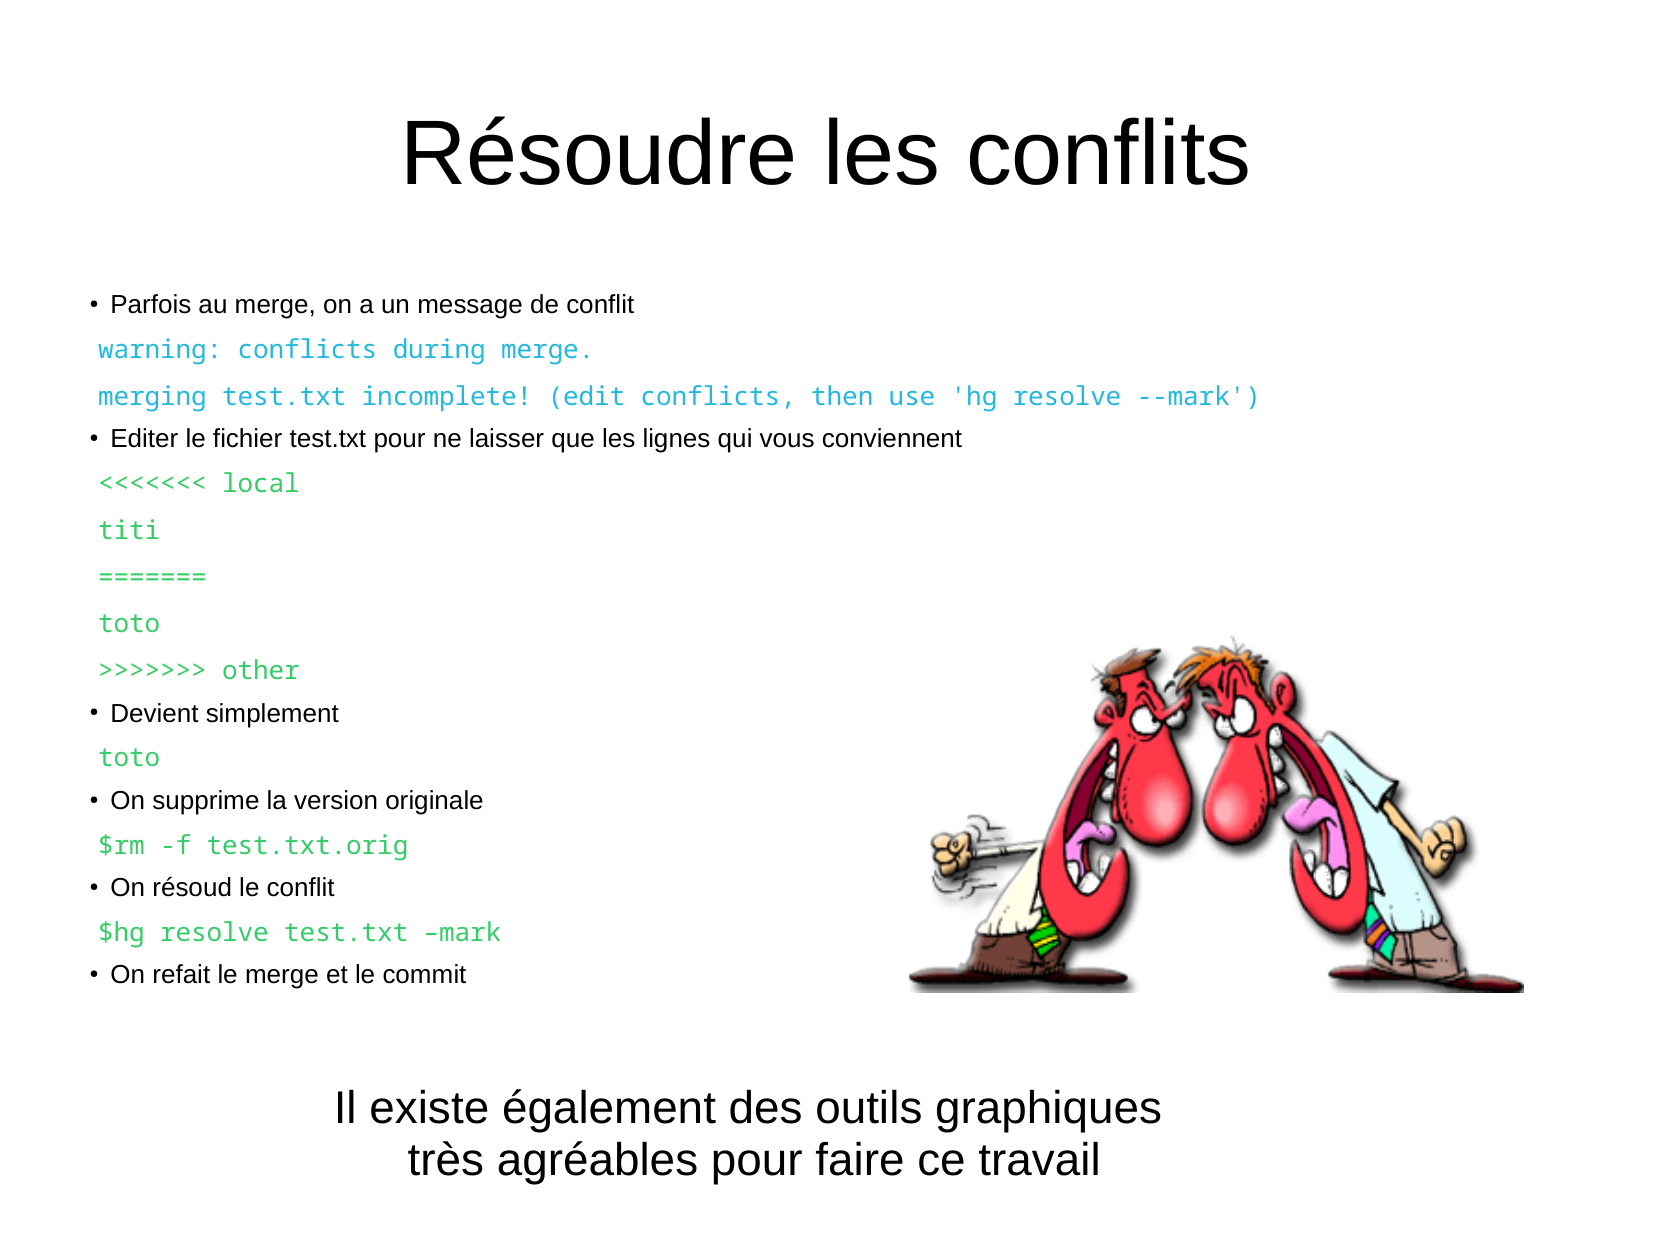

# Résoudre les conflits
Parfois au merge, on a un message de conflit
 warning: conflicts during merge.
 merging test.txt incomplete! (edit conflicts, then use 'hg resolve --mark')
Editer le fichier test.txt pour ne laisser que les lignes qui vous conviennent
 <<<<<<< local
 titi
 =======
 toto
 >>>>>>> other
Devient simplement
 toto
On supprime la version originale
 $rm -f test.txt.orig
On résoud le conflit
 $hg resolve test.txt –mark
On refait le merge et le commit
Il existe également des outils graphiques
très agréables pour faire ce travail